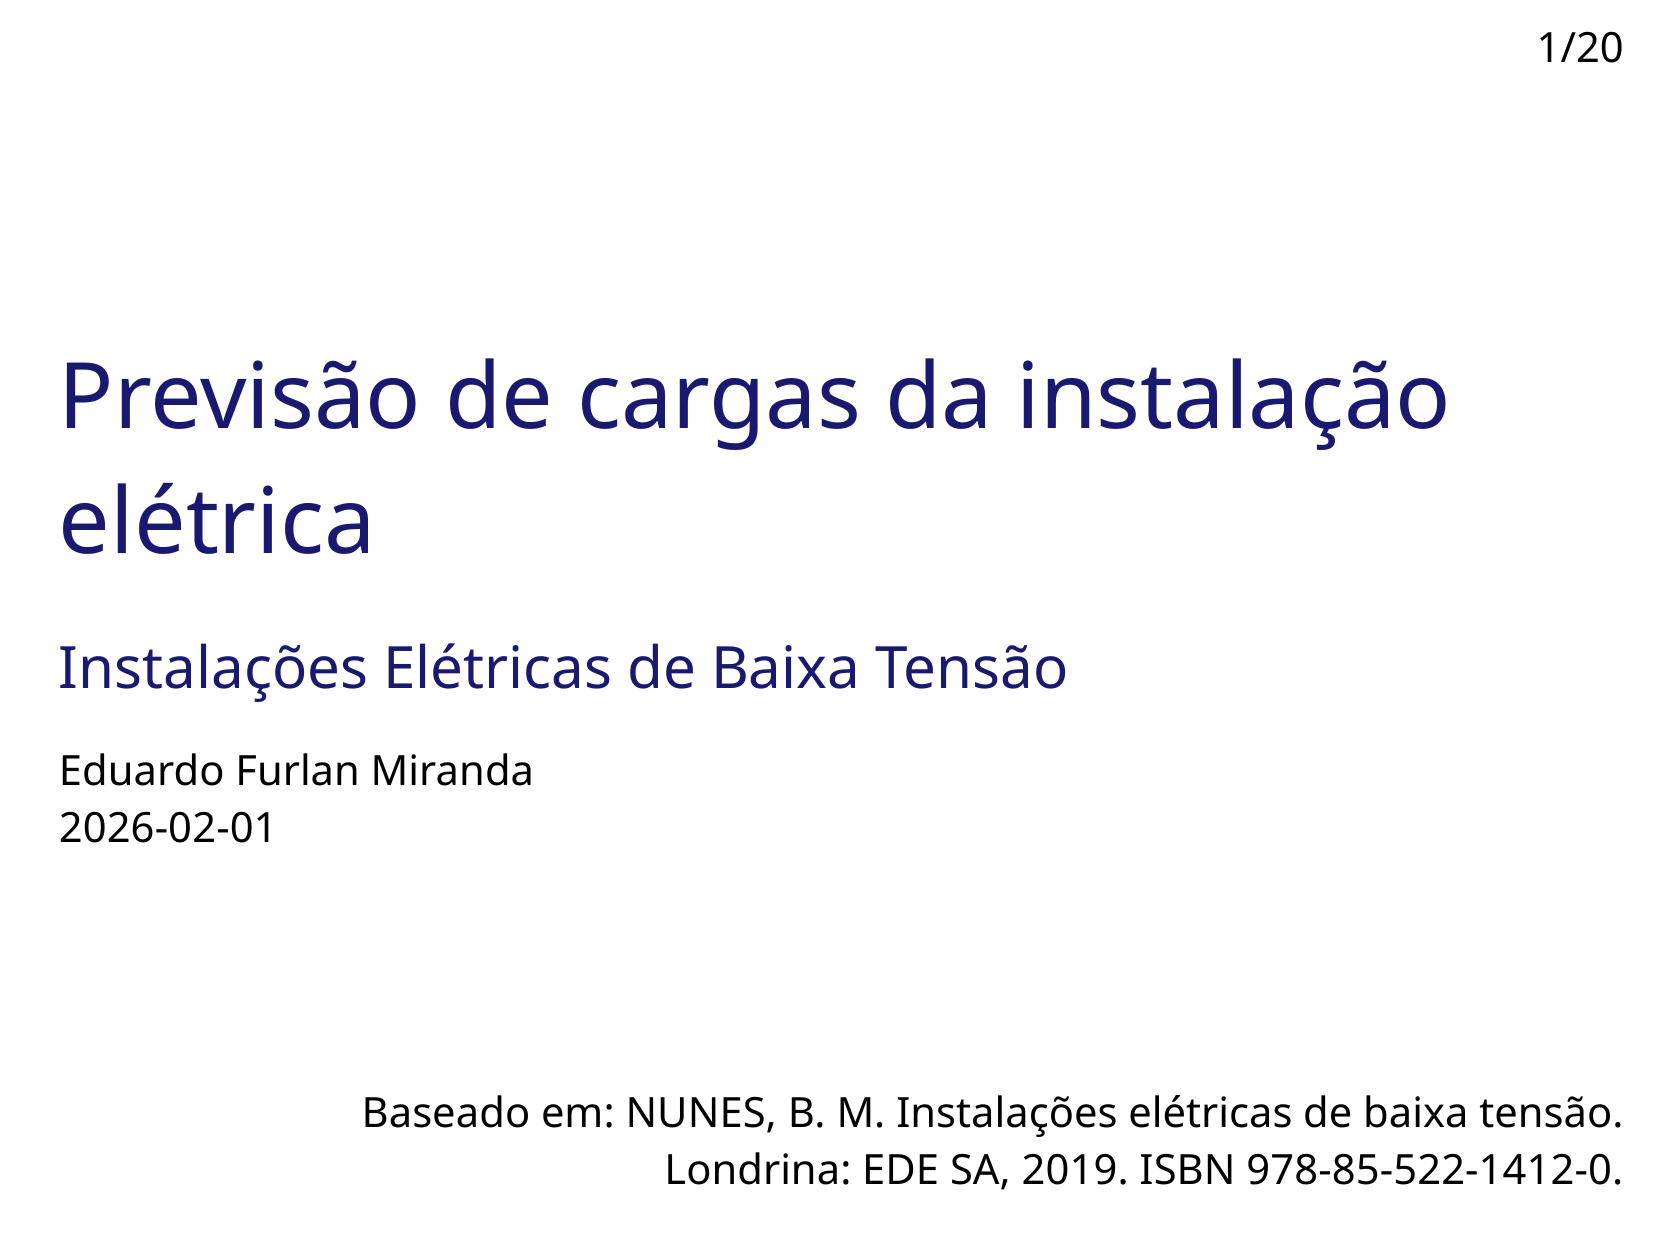

1
# Previsão de cargas da instalação elétrica
Instalações Elétricas de Baixa Tensão
Eduardo Furlan Miranda
2026-02-01
Baseado em: NUNES, B. M. Instalações elétricas de baixa tensão.
 Londrina: EDE SA, 2019. ISBN 978-85-522-1412-0.